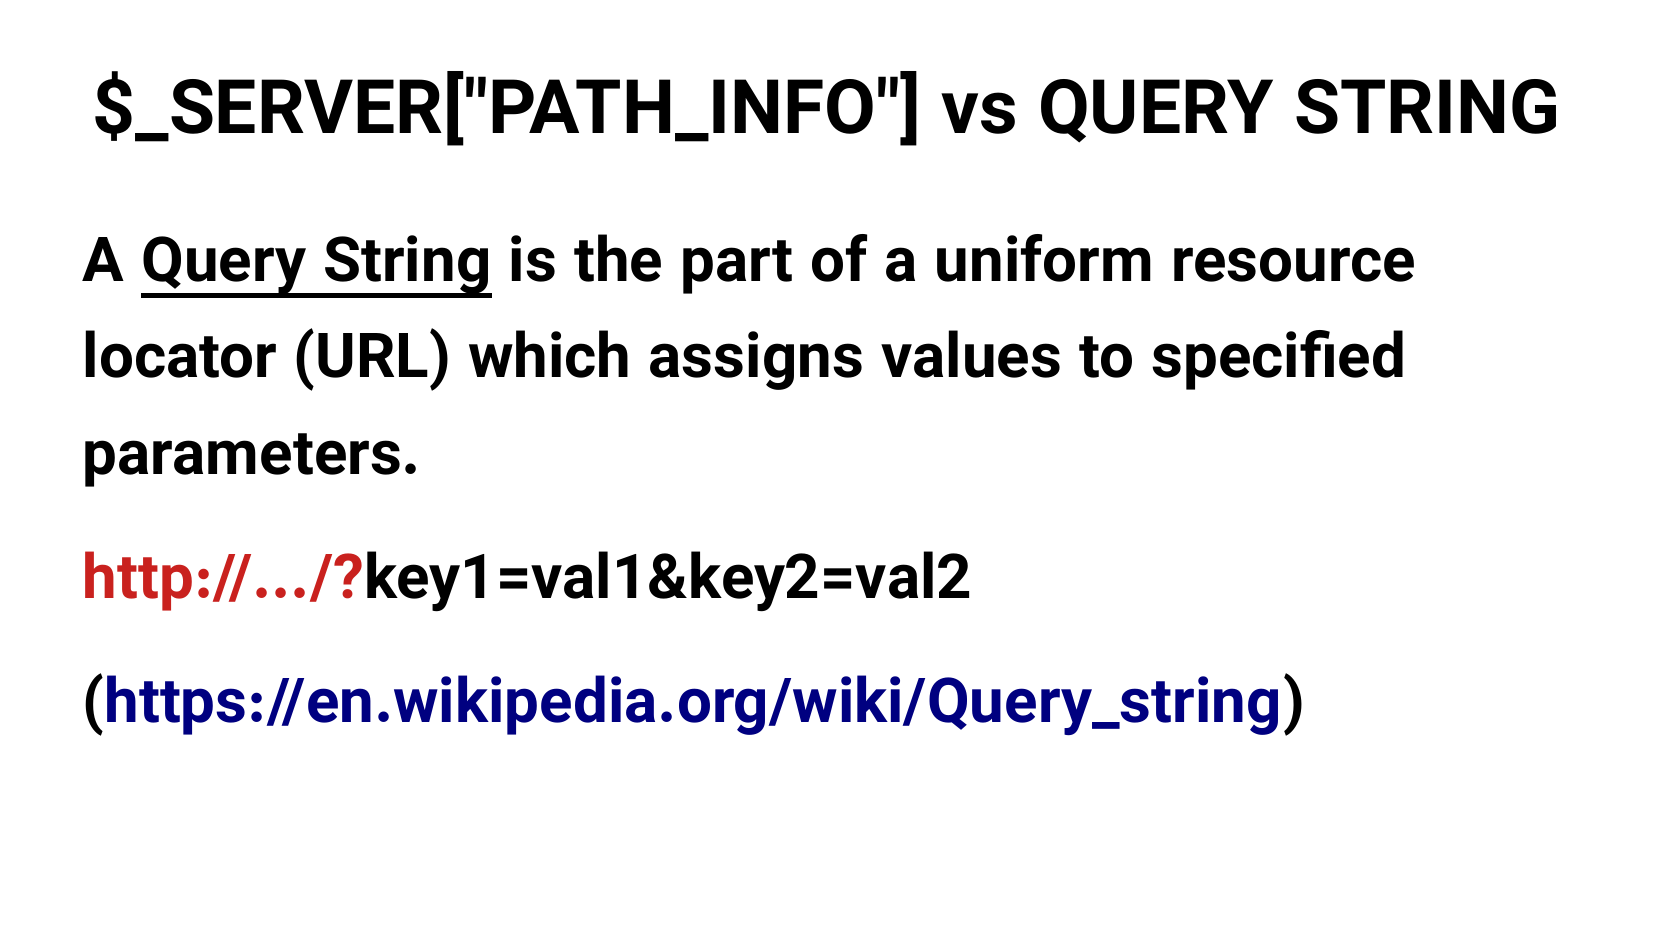

# $_SERVER["PATH_INFO"] vs QUERY STRING
A Query String is the part of a uniform resource locator (URL) which assigns values to specified parameters.
http://.../?key1=val1&key2=val2
(https://en.wikipedia.org/wiki/Query_string)